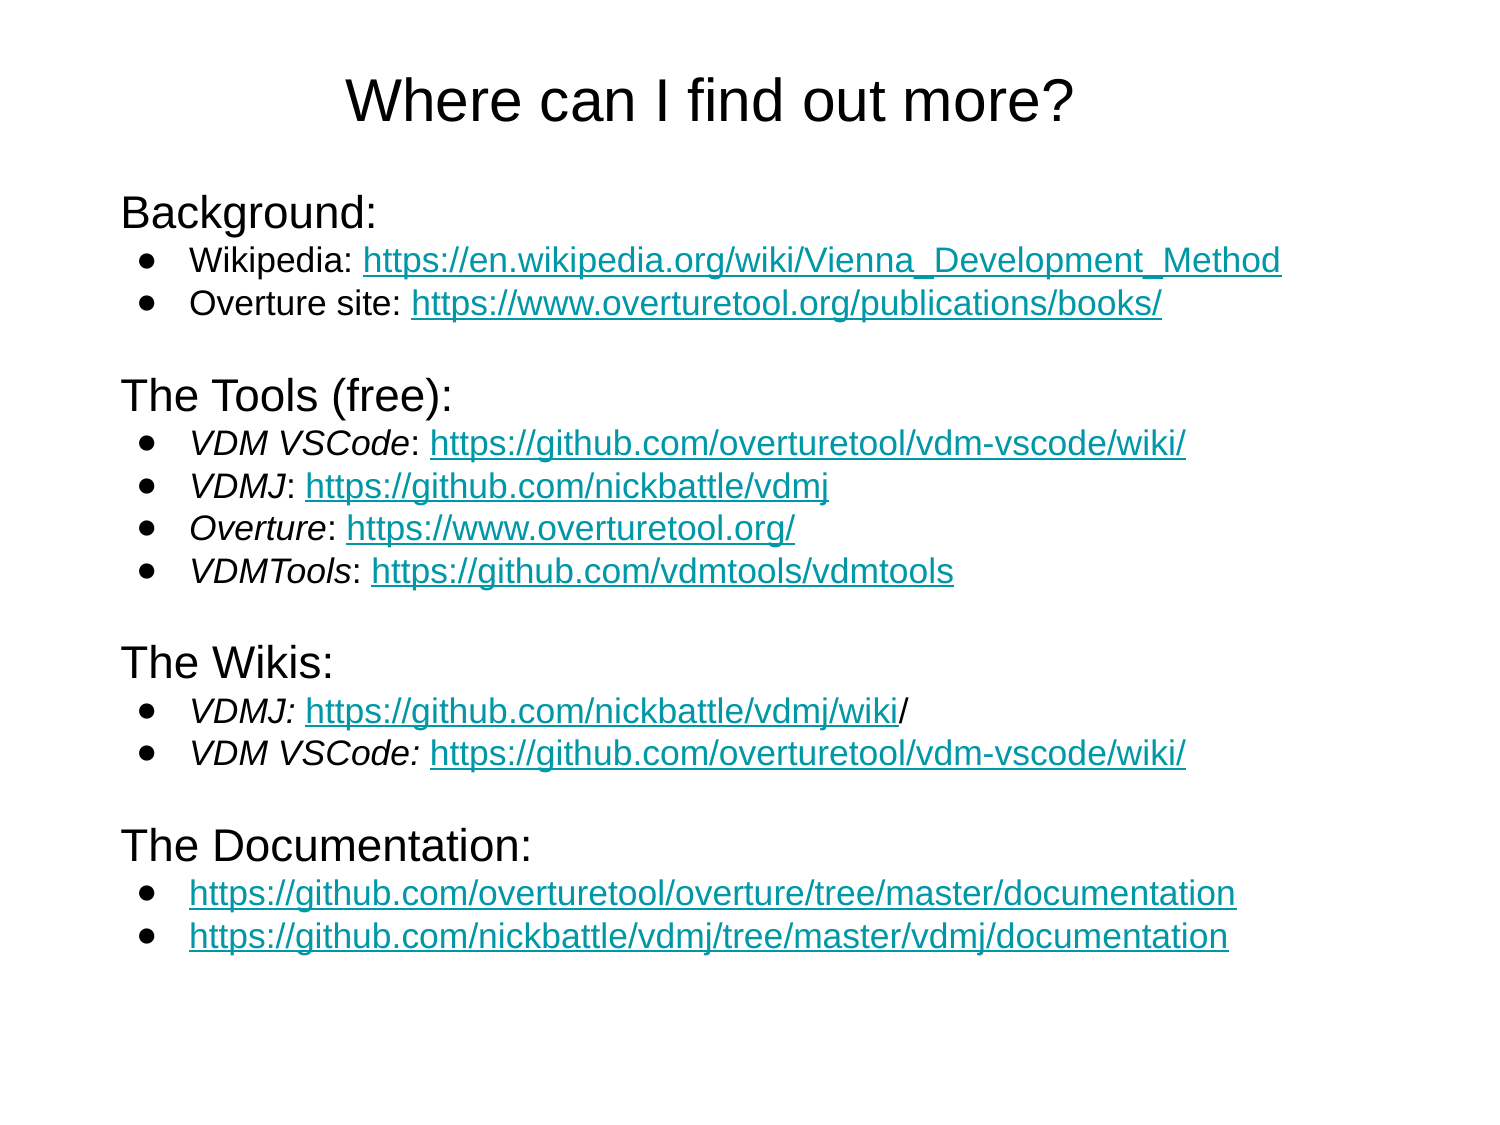

Where can I find out more?
Background:
Wikipedia: https://en.wikipedia.org/wiki/Vienna_Development_Method
Overture site: https://www.overturetool.org/publications/books/
The Tools (free):
VDM VSCode: https://github.com/overturetool/vdm-vscode/wiki/
VDMJ: https://github.com/nickbattle/vdmj
Overture: https://www.overturetool.org/
VDMTools: https://github.com/vdmtools/vdmtools
The Wikis:
VDMJ: https://github.com/nickbattle/vdmj/wiki/
VDM VSCode: https://github.com/overturetool/vdm-vscode/wiki/
The Documentation:
https://github.com/overturetool/overture/tree/master/documentation
https://github.com/nickbattle/vdmj/tree/master/vdmj/documentation